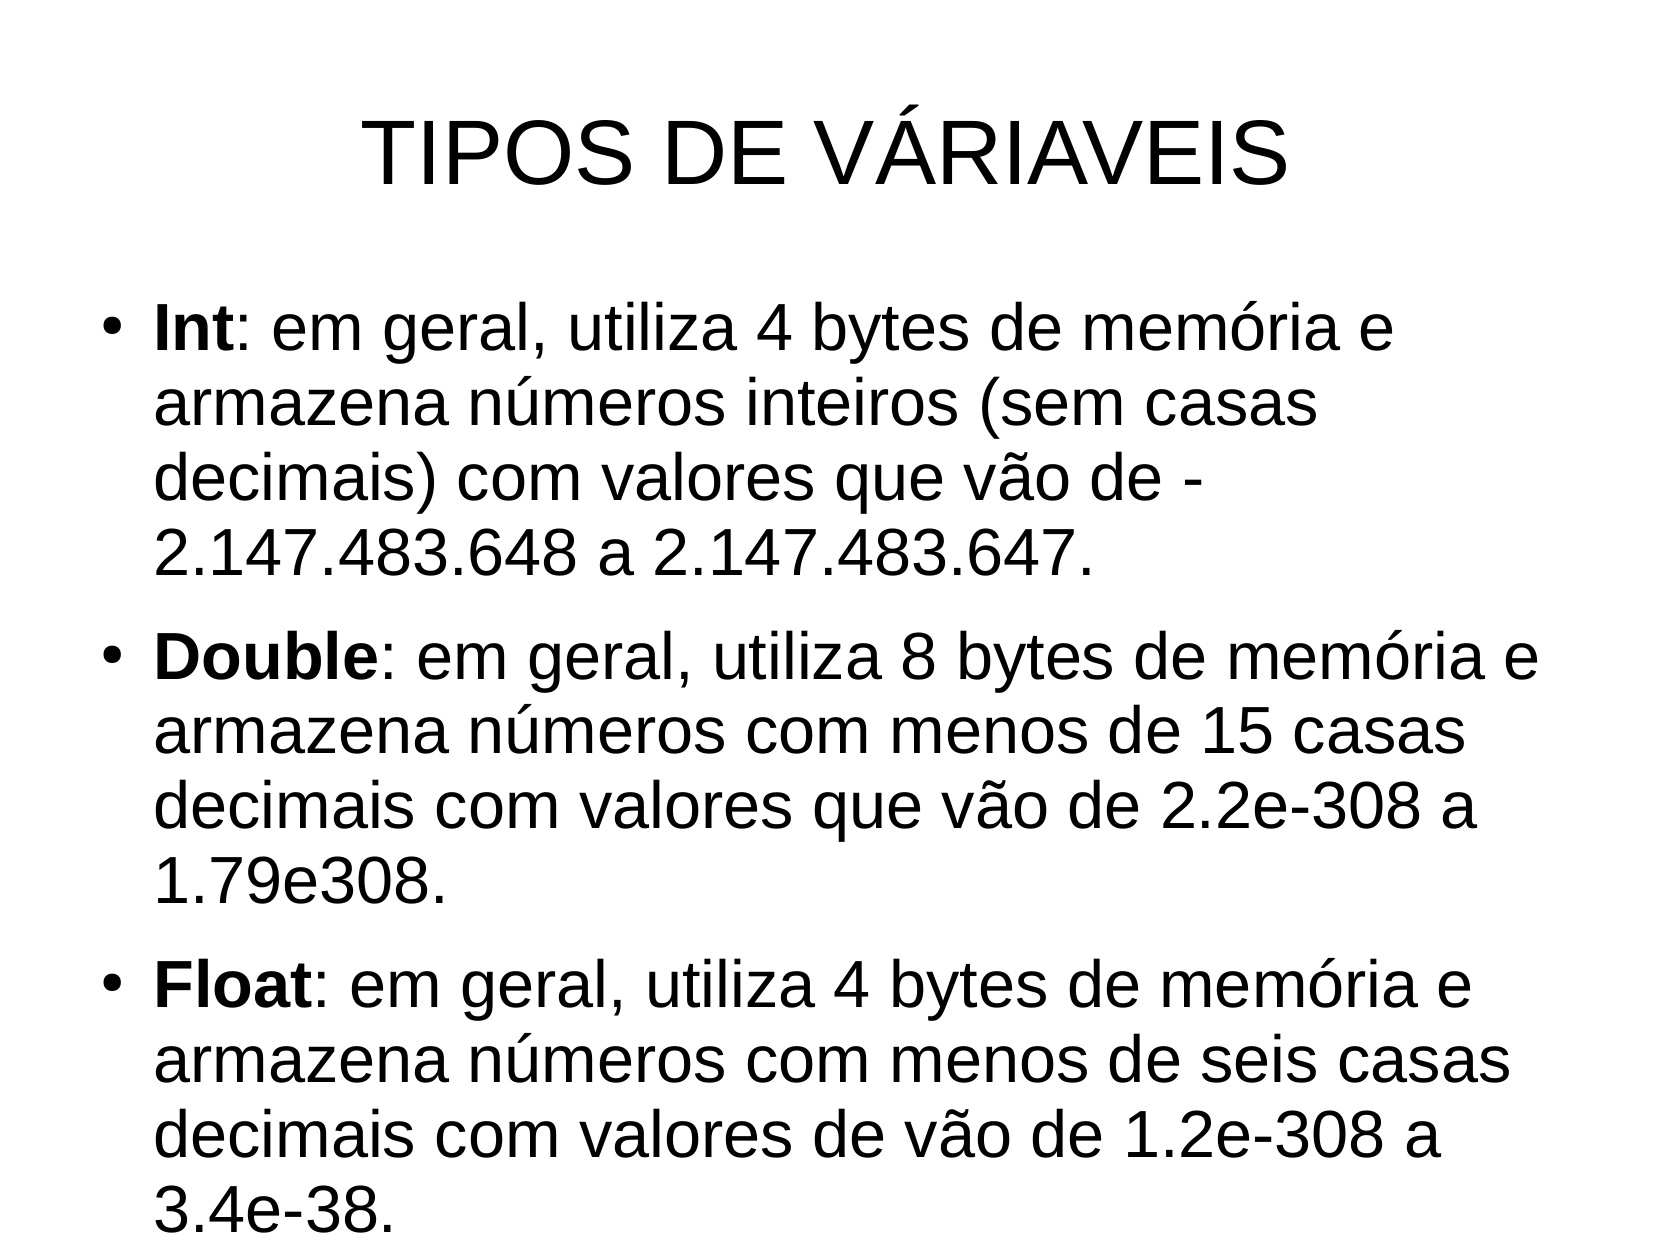

# TIPOS DE VÁRIAVEIS
Int: em geral, utiliza 4 bytes de memória e armazena números inteiros (sem casas decimais) com valores que vão de -2.147.483.648 a 2.147.483.647.
Double: em geral, utiliza 8 bytes de memória e armazena números com menos de 15 casas decimais com valores que vão de 2.2e-308 a 1.79e308.
Float: em geral, utiliza 4 bytes de memória e armazena números com menos de seis casas decimais com valores de vão de 1.2e-308 a 3.4e-38.